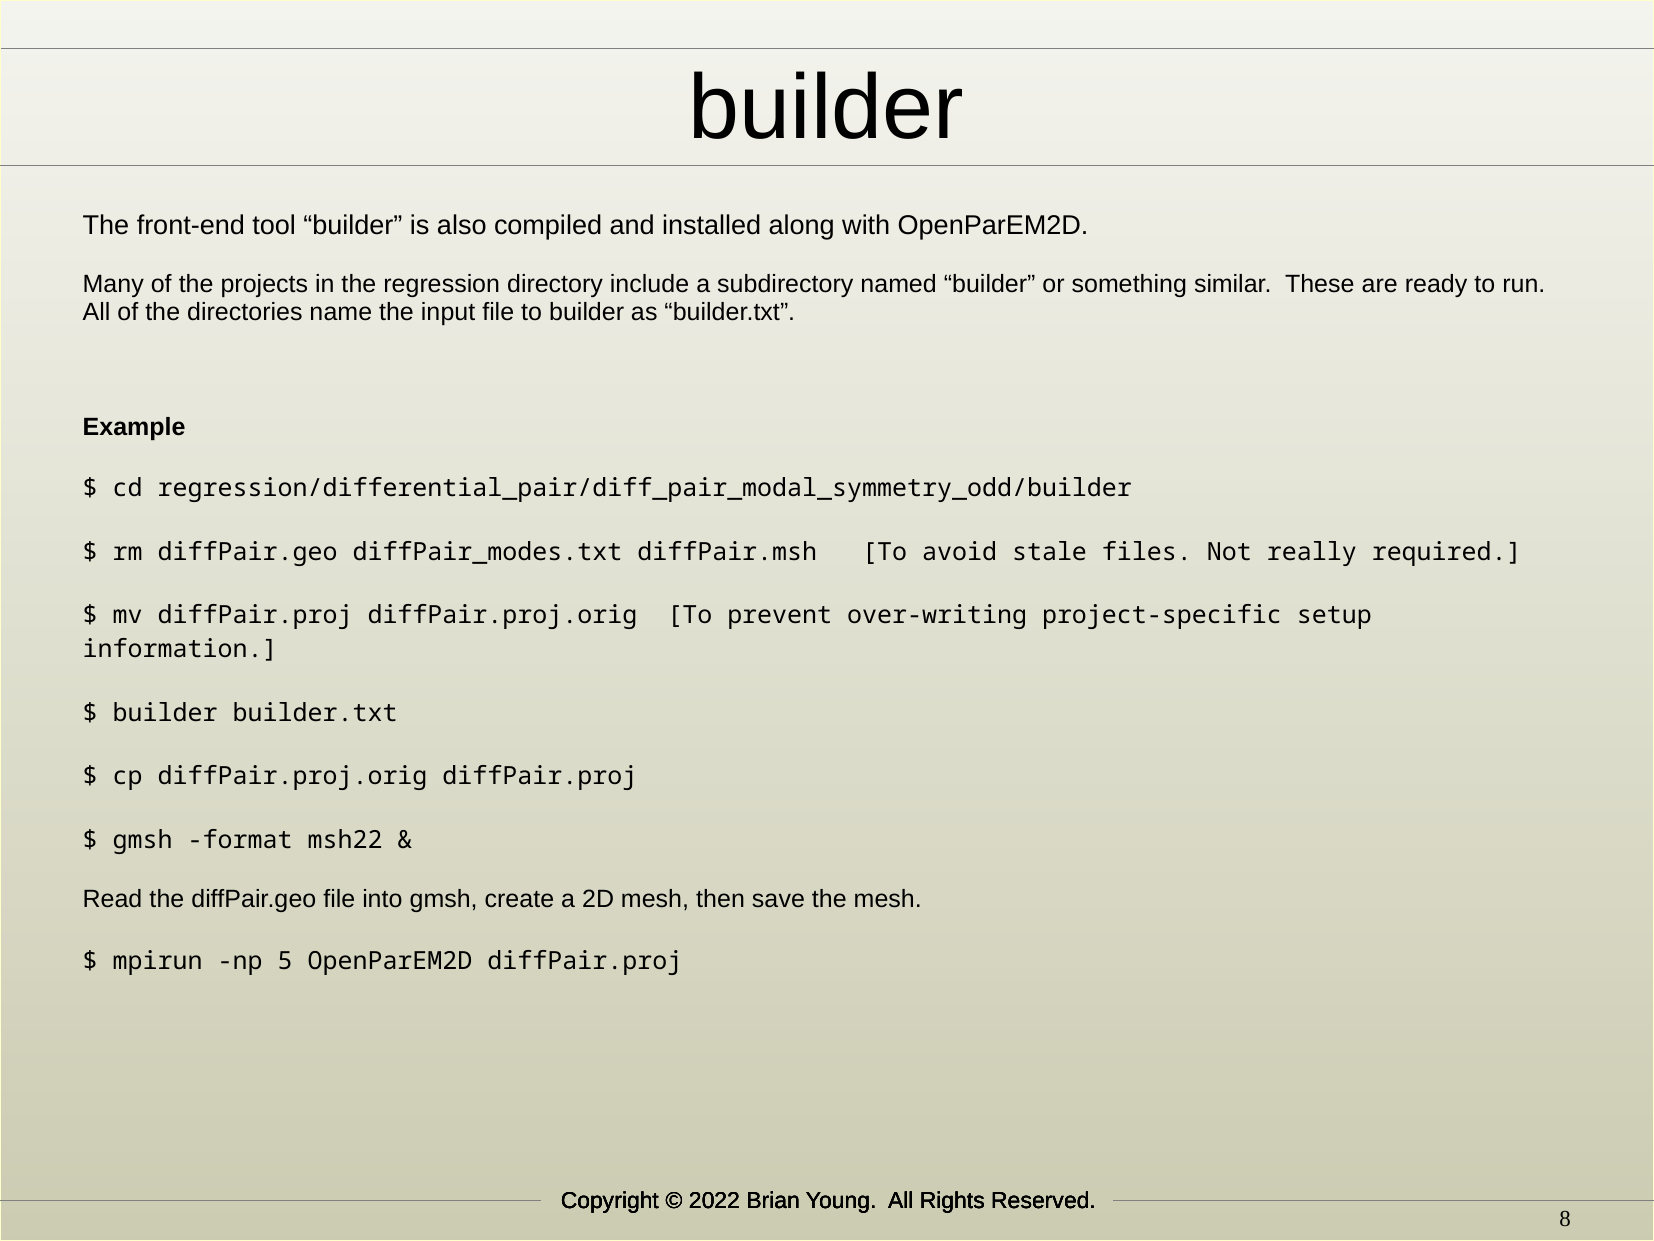

# builder
The front-end tool “builder” is also compiled and installed along with OpenParEM2D.
Many of the projects in the regression directory include a subdirectory named “builder” or something similar. These are ready to run. All of the directories name the input file to builder as “builder.txt”.
Example
$ cd regression/differential_pair/diff_pair_modal_symmetry_odd/builder
$ rm diffPair.geo diffPair_modes.txt diffPair.msh [To avoid stale files. Not really required.]
$ mv diffPair.proj diffPair.proj.orig [To prevent over-writing project-specific setup information.]
$ builder builder.txt
$ cp diffPair.proj.orig diffPair.proj
$ gmsh -format msh22 &
Read the diffPair.geo file into gmsh, create a 2D mesh, then save the mesh.
$ mpirun -np 5 OpenParEM2D diffPair.proj
8